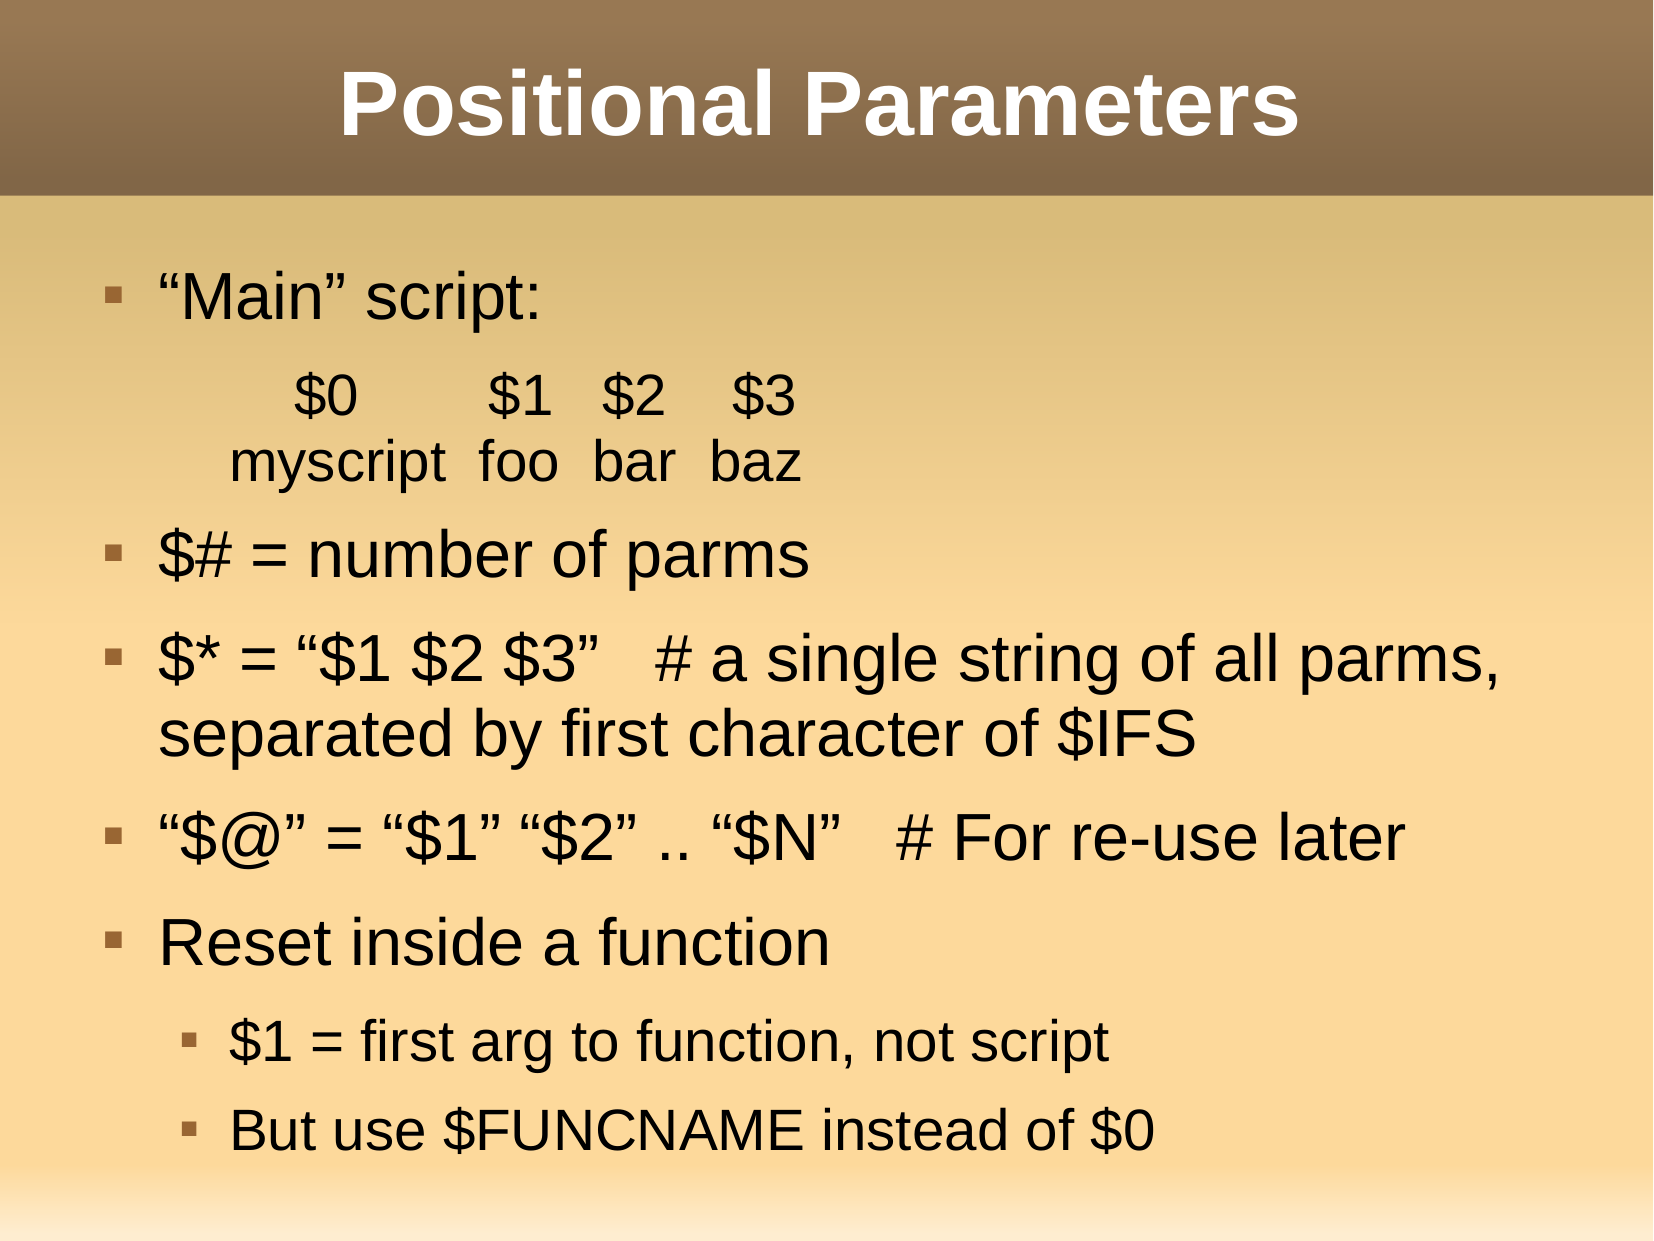

# Positional Parameters
“Main” script:
 $0 $1 $2 $3
myscript foo bar baz
$# = number of parms
$* = “$1 $2 $3” # a single string of all parms, separated by first character of $IFS
“$@” = “$1” “$2” .. “$N” # For re-use later
Reset inside a function
$1 = first arg to function, not script
But use $FUNCNAME instead of $0